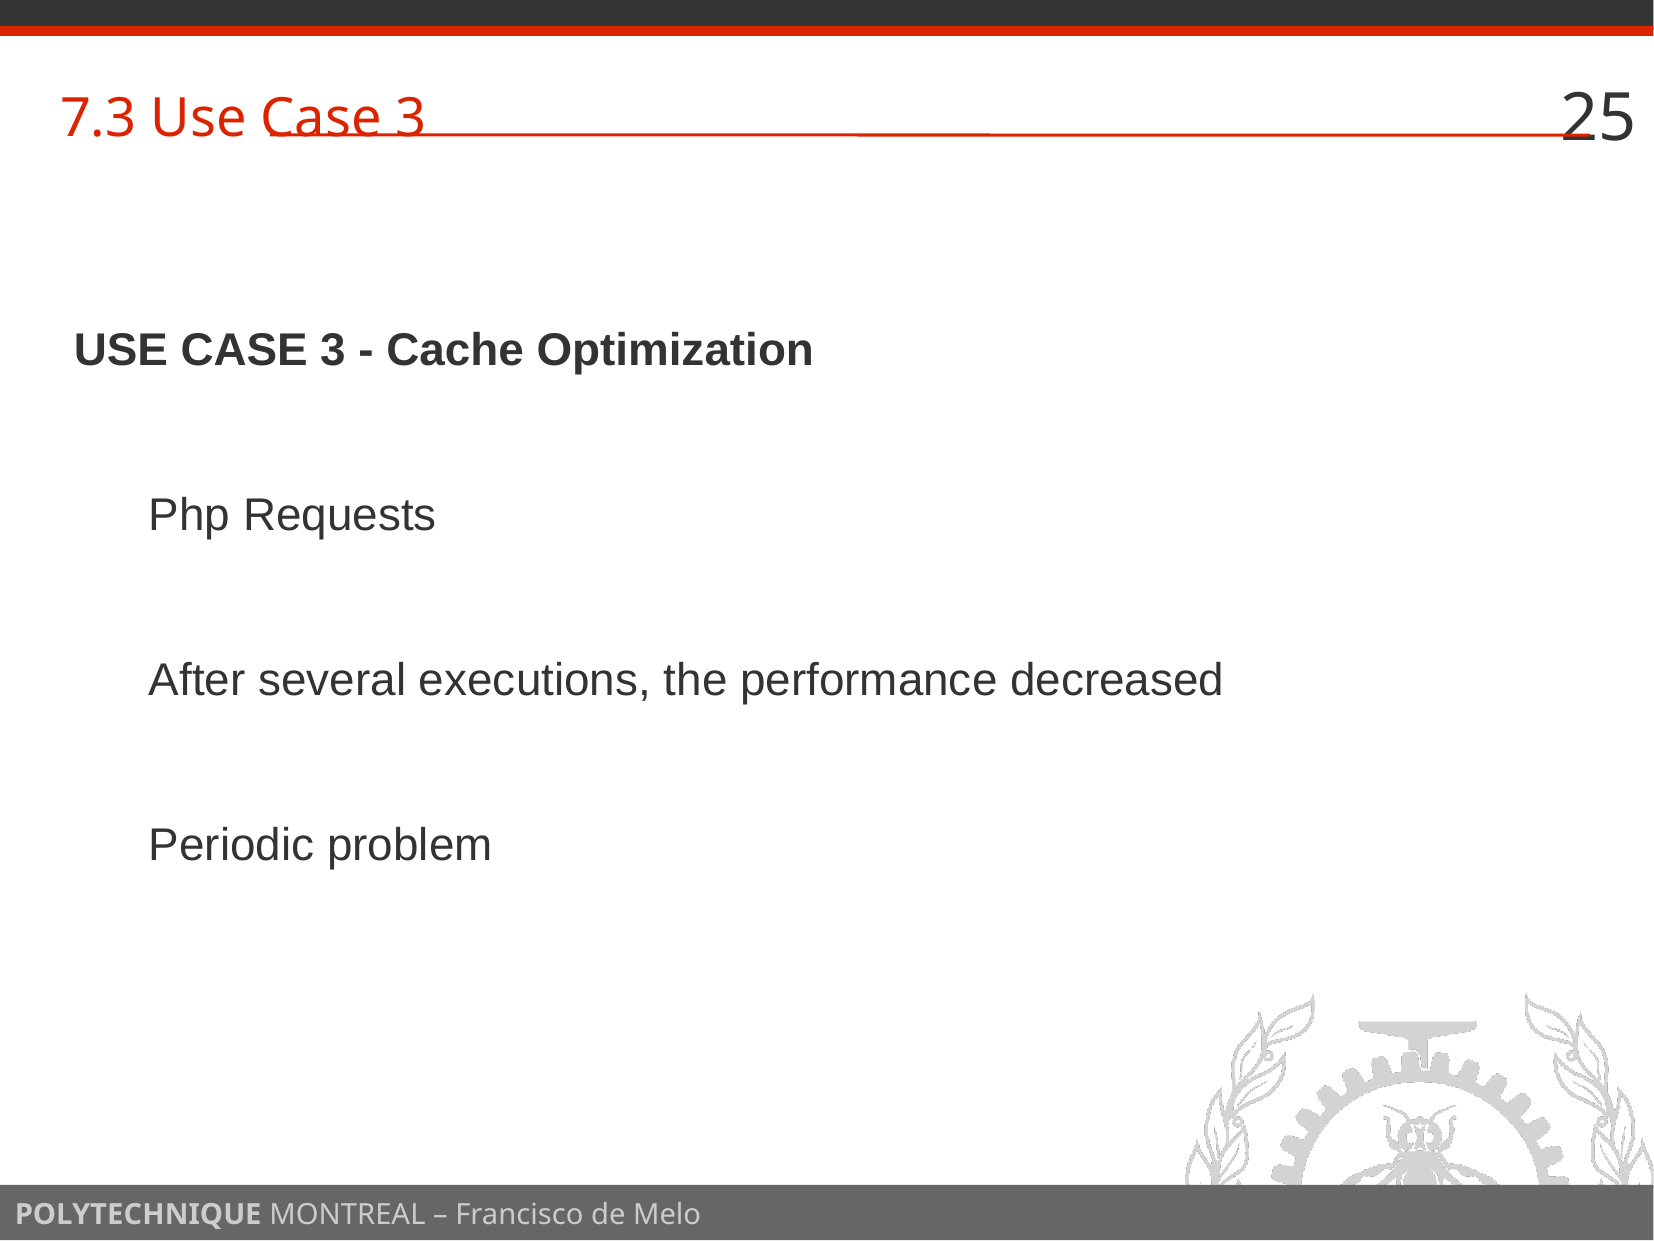

7.3 Use Case 3
25
USE CASE 3 - Cache Optimization
	Php Requests
	After several executions, the performance decreased
	Periodic problem
POLYTECHNIQUE MONTREAL – Francisco de Melo